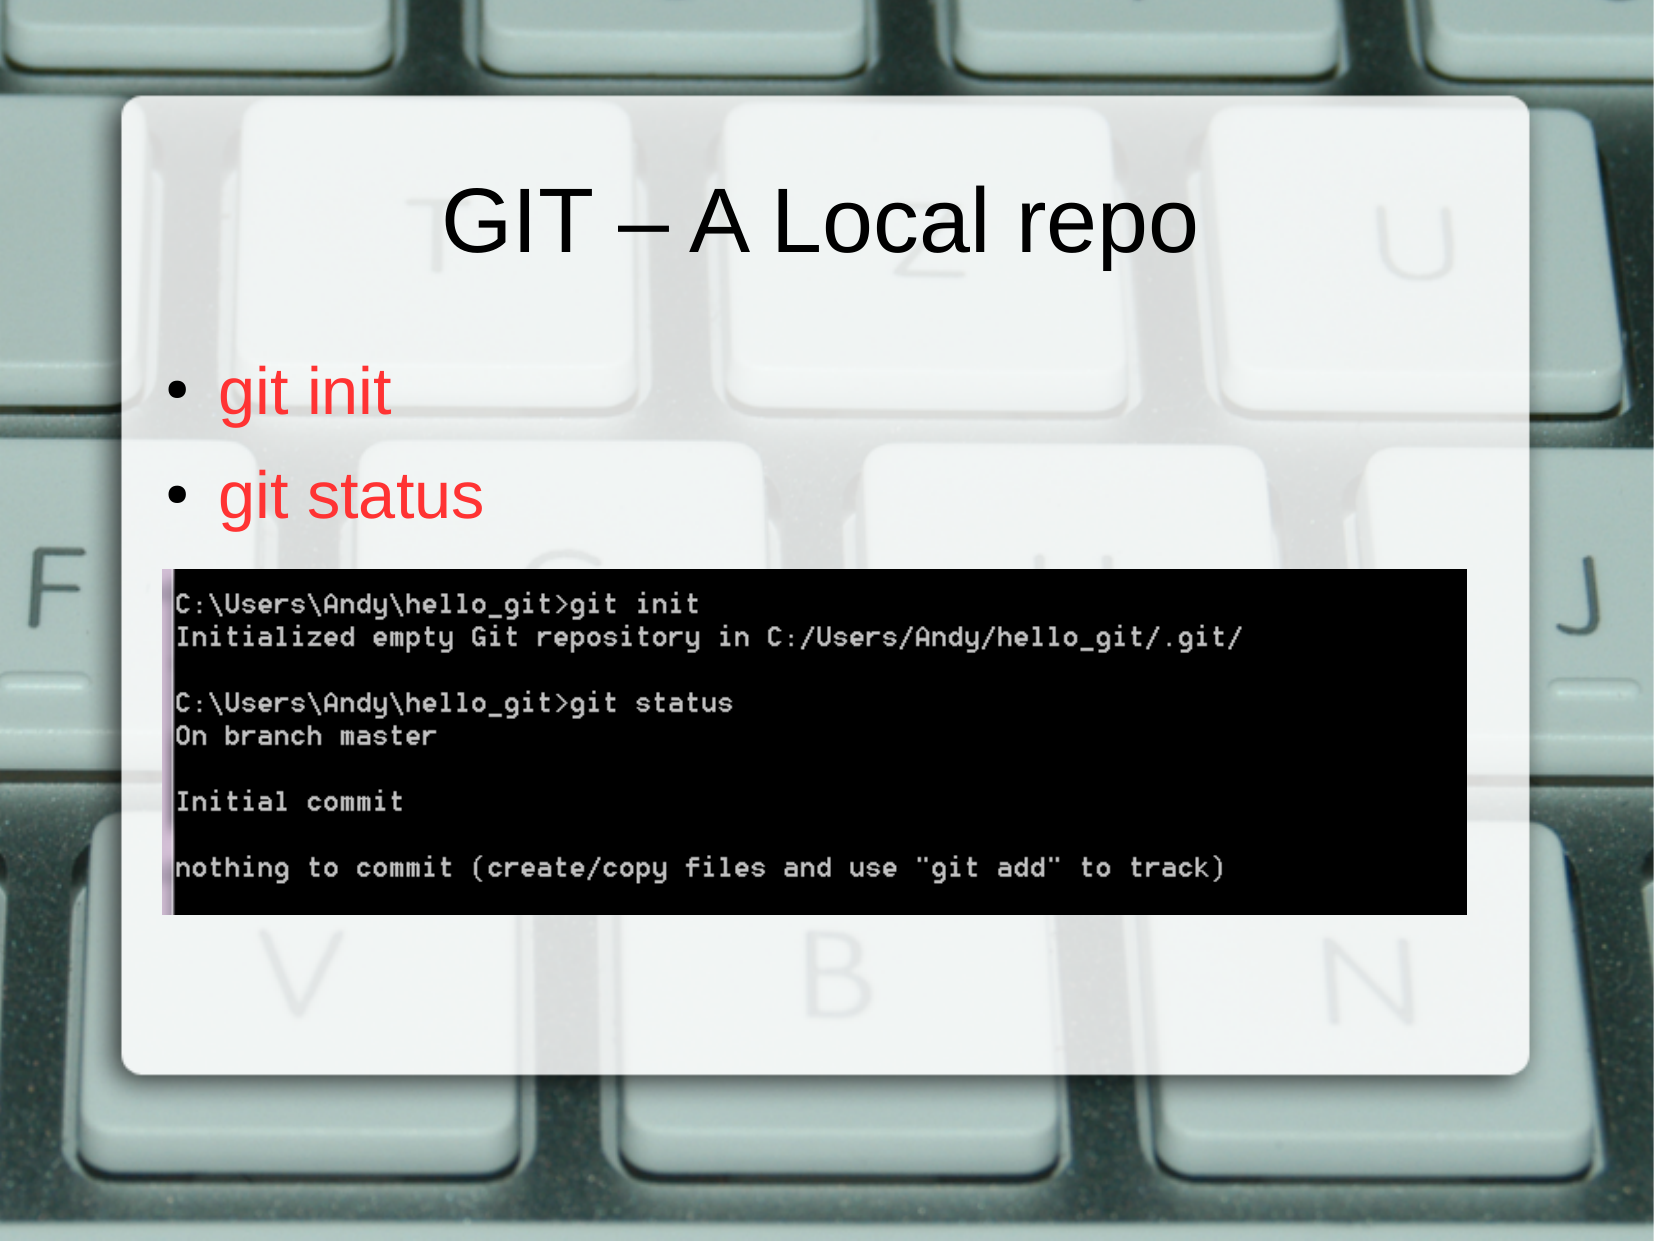

# GIT – A Local repo
git init
git status